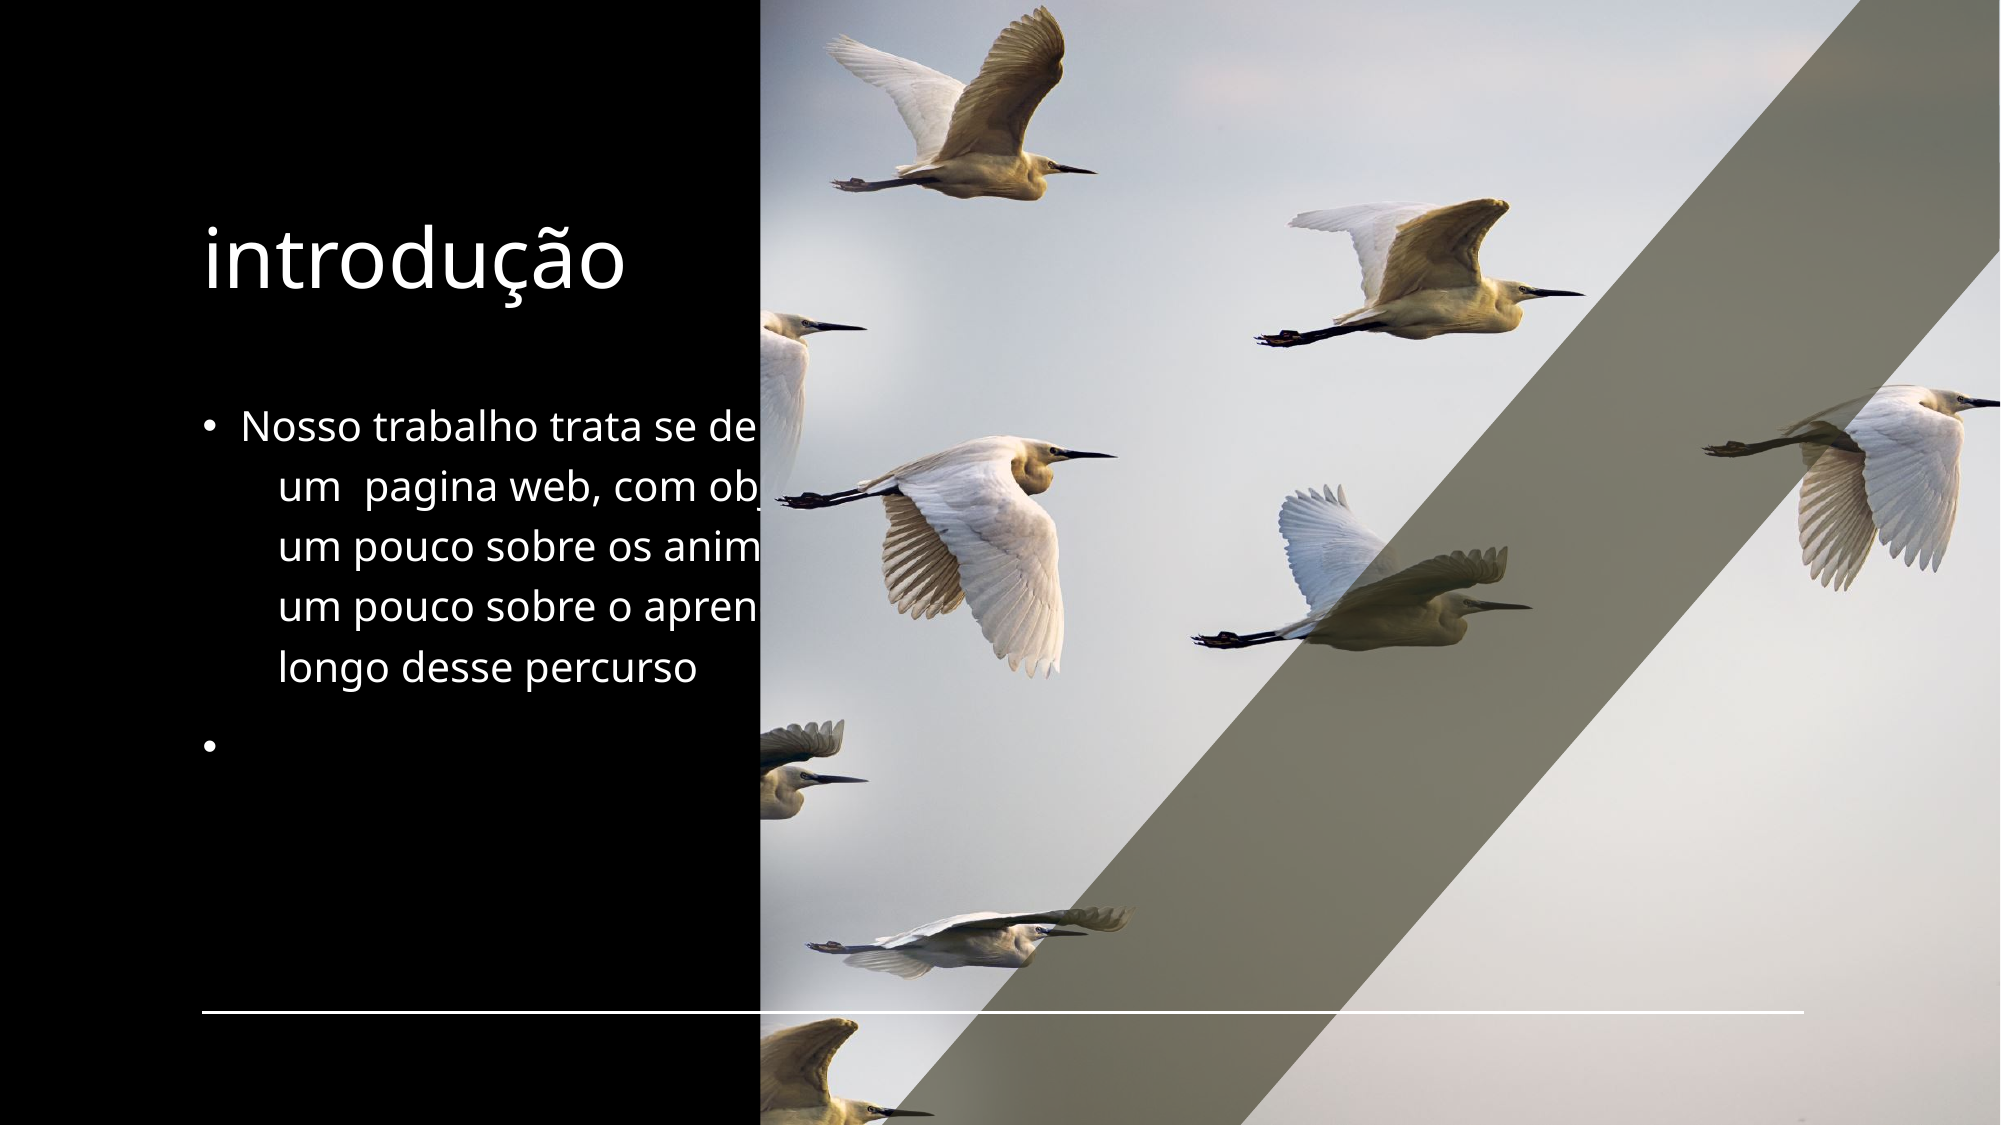

# introdução
Nosso trabalho trata se de desenvolver um pagina web, com objetivo de falar um pouco sobre os animais e mostrar um pouco sobre o aprendizado ao longo desse percurso